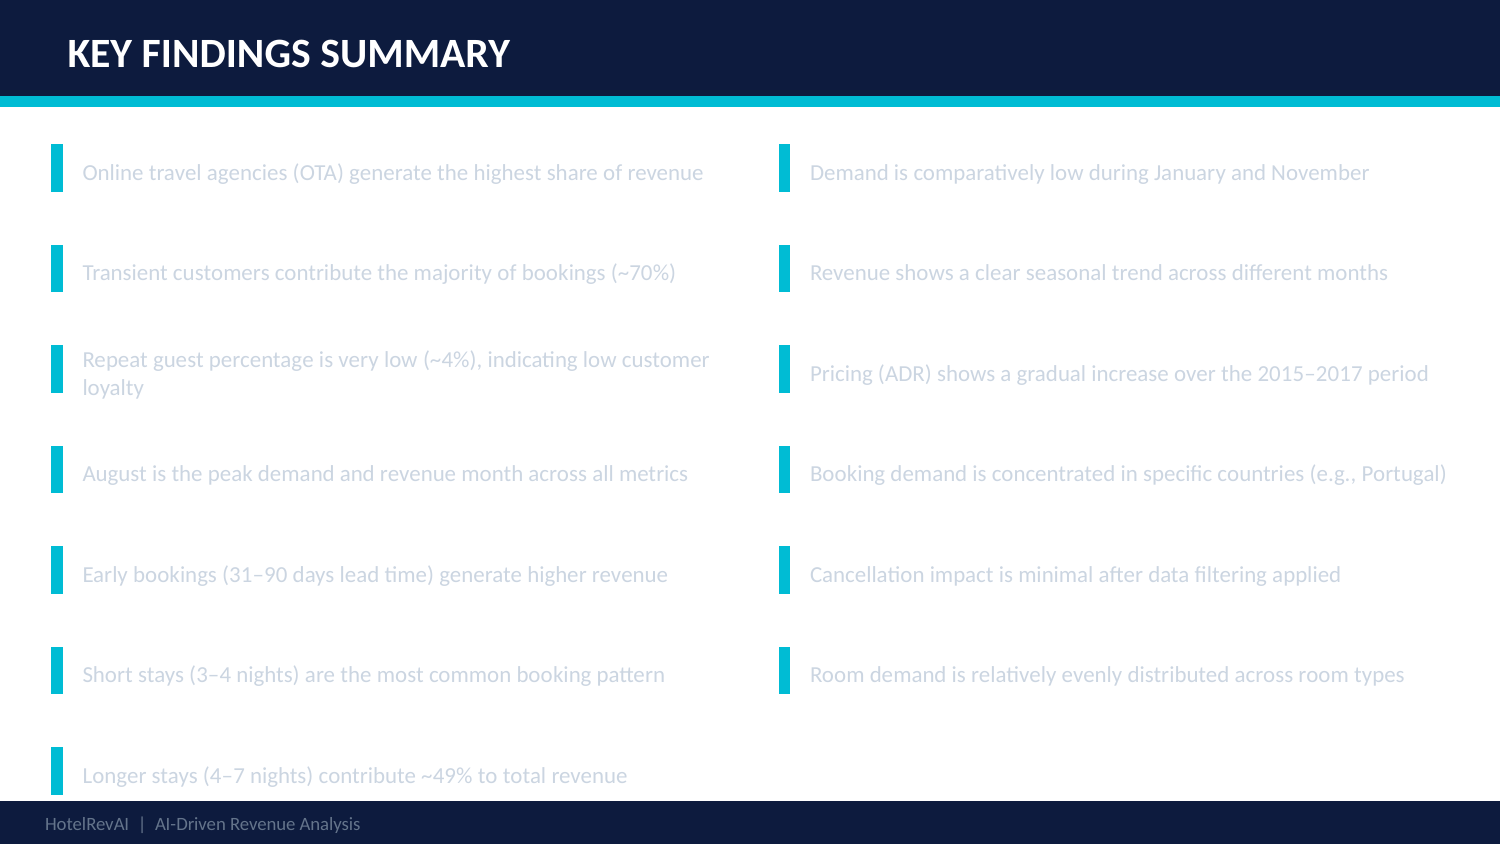

KEY FINDINGS SUMMARY
Online travel agencies (OTA) generate the highest share of revenue
Demand is comparatively low during January and November
Transient customers contribute the majority of bookings (~70%)
Revenue shows a clear seasonal trend across different months
Repeat guest percentage is very low (~4%), indicating low customer loyalty
Pricing (ADR) shows a gradual increase over the 2015–2017 period
August is the peak demand and revenue month across all metrics
Booking demand is concentrated in specific countries (e.g., Portugal)
Early bookings (31–90 days lead time) generate higher revenue
Cancellation impact is minimal after data filtering applied
Short stays (3–4 nights) are the most common booking pattern
Room demand is relatively evenly distributed across room types
Longer stays (4–7 nights) contribute ~49% to total revenue
HotelRevAI | AI-Driven Revenue Analysis